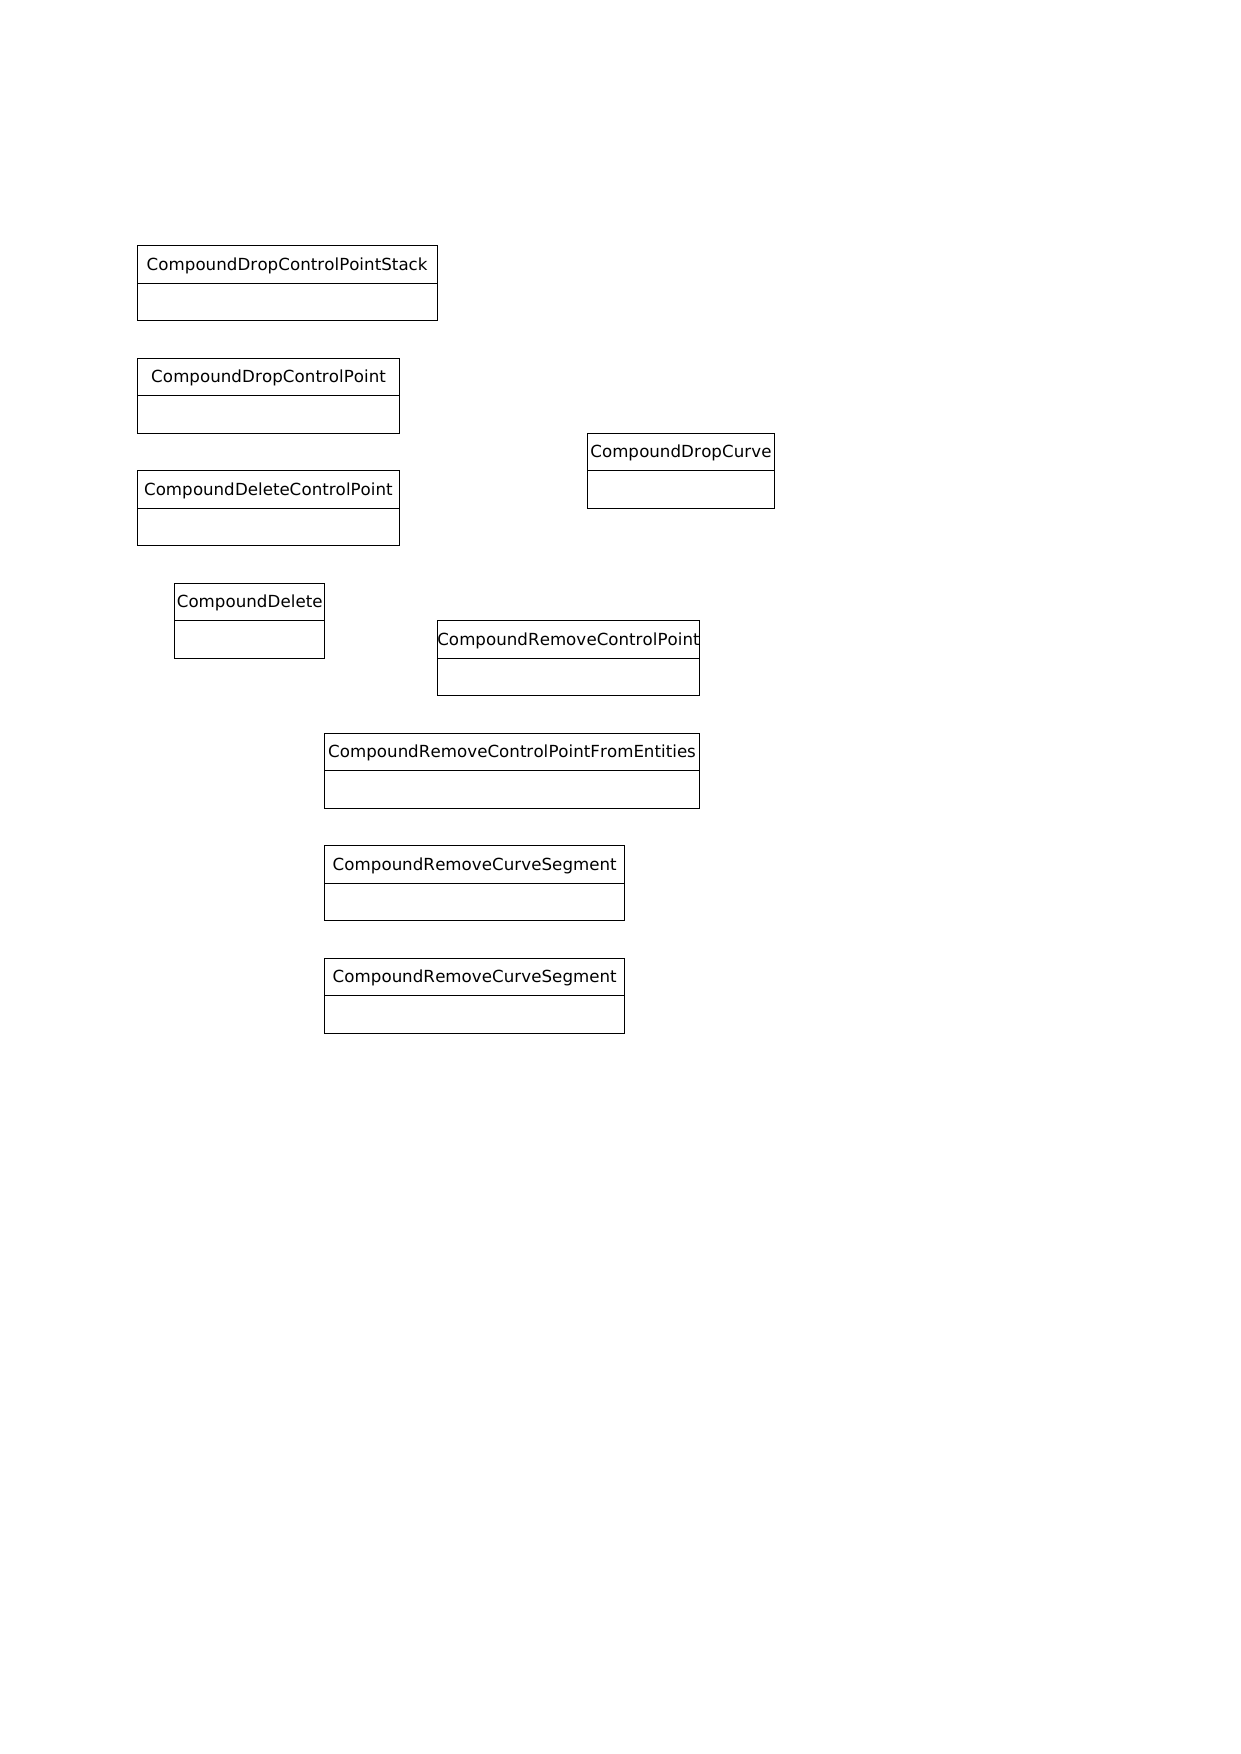

CompoundDropControlPoint
CompoundDropControlPointStack
CompoundDropControlPoint
CompoundDropCurve
CompoundDeleteControlPoint
CompoundDelete
CompoundRemoveControlPoint
CompoundRemoveControlPointFromEntities
CompoundRemoveCurveSegment
CompoundRemoveCurveSegment